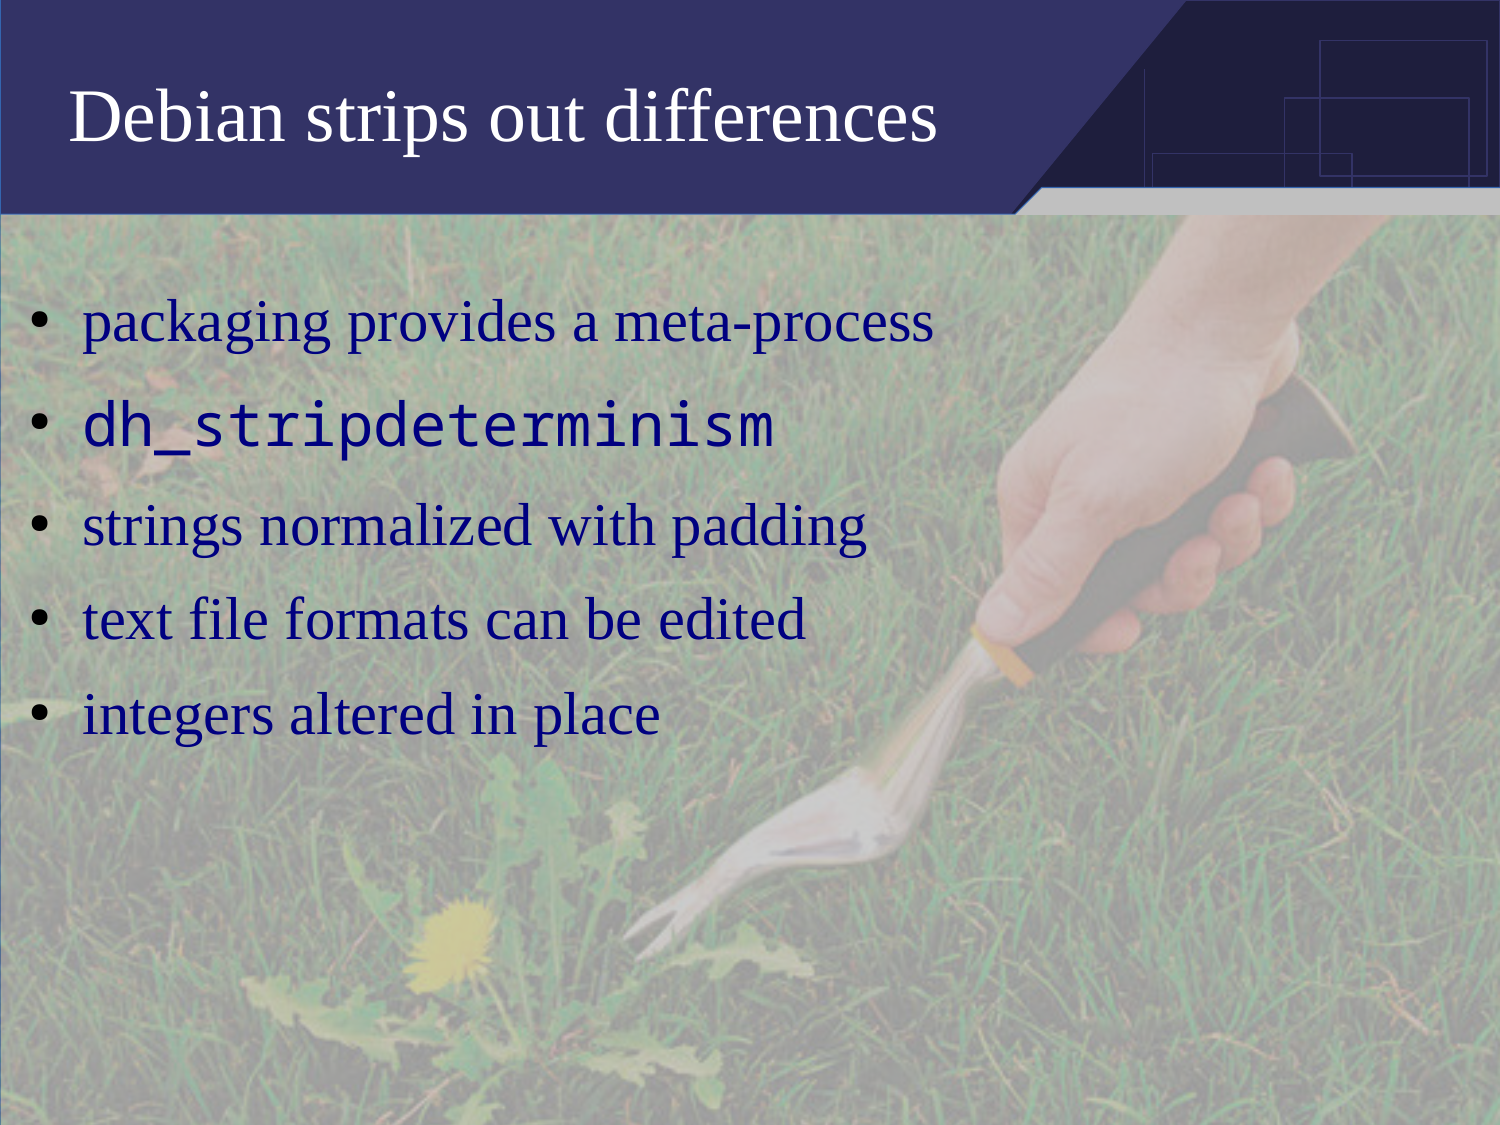

Debian strips out differences
packaging provides a meta-process
dh_stripdeterminism
strings normalized with padding
text file formats can be edited
integers altered in place